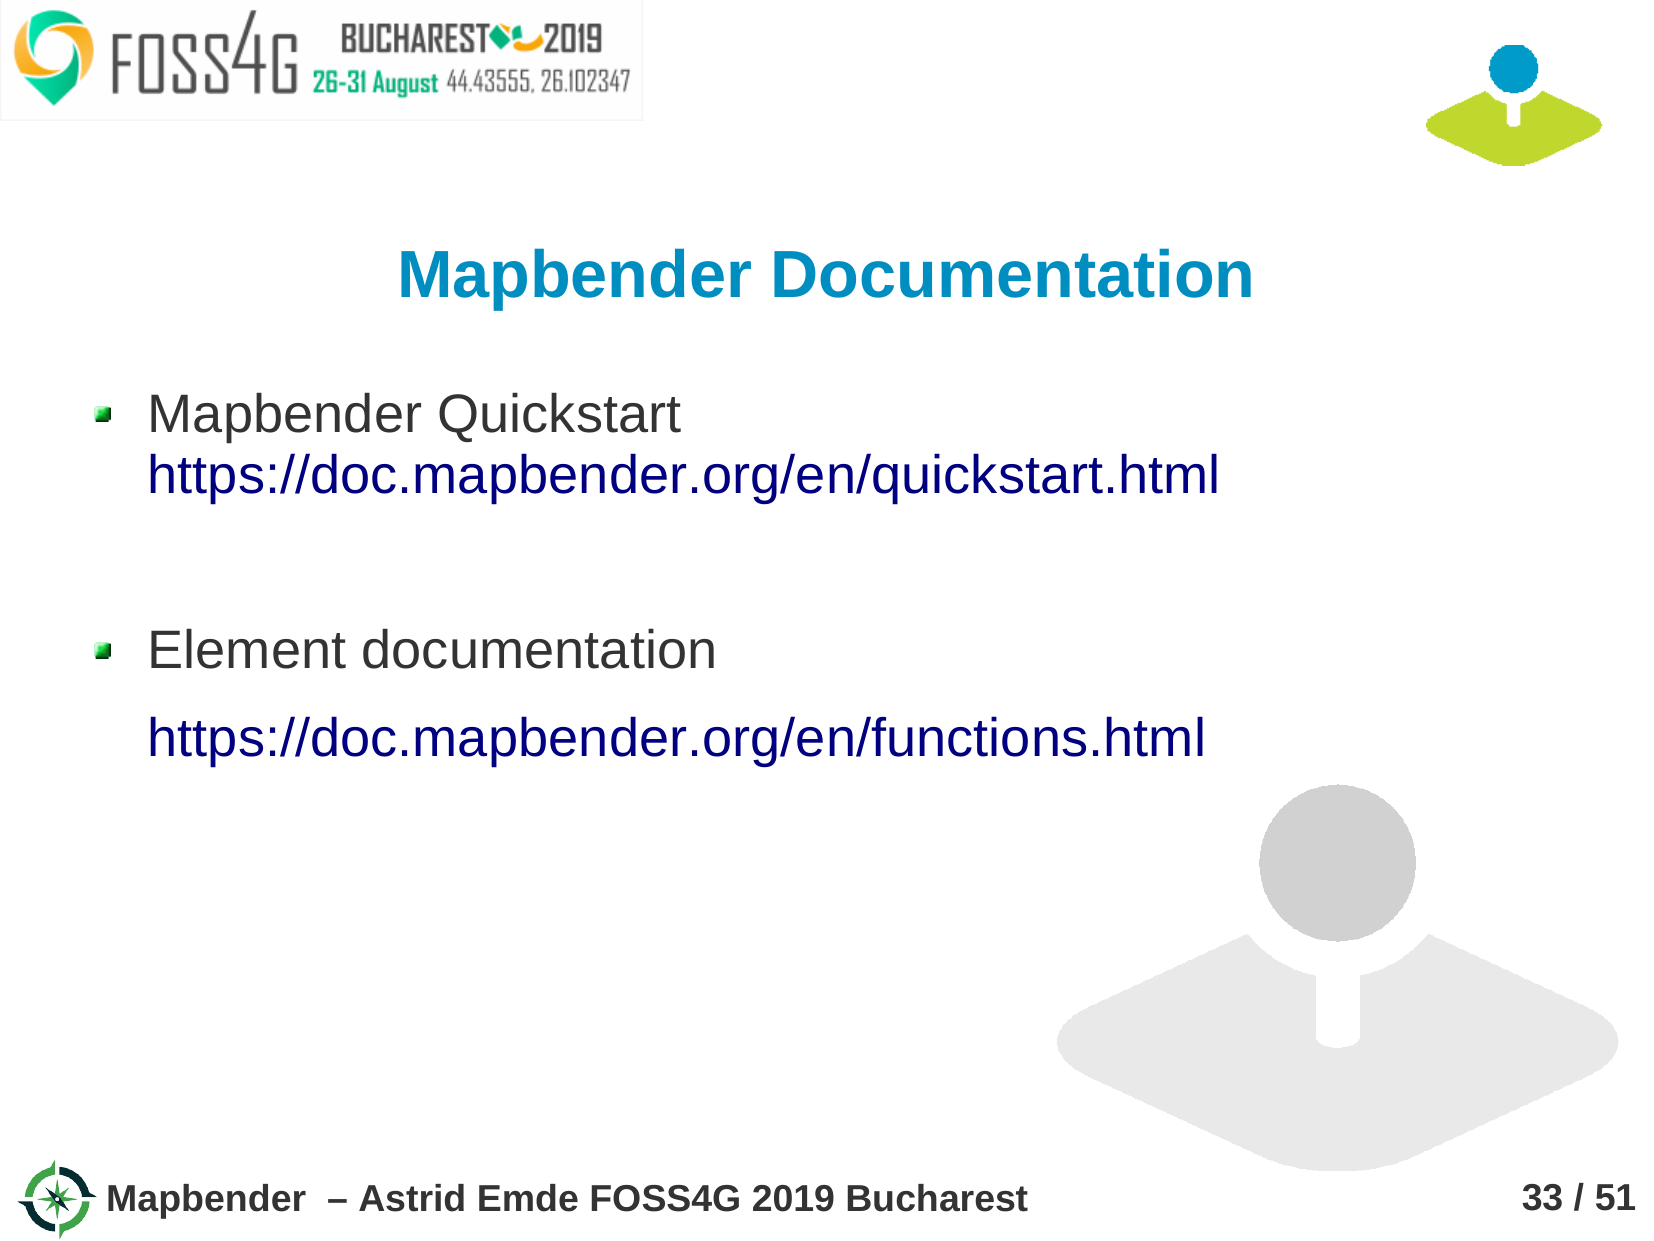

# Mapbender Documentation
Mapbender Quickstart https://doc.mapbender.org/en/quickstart.html
Element documentation
https://doc.mapbender.org/en/functions.html